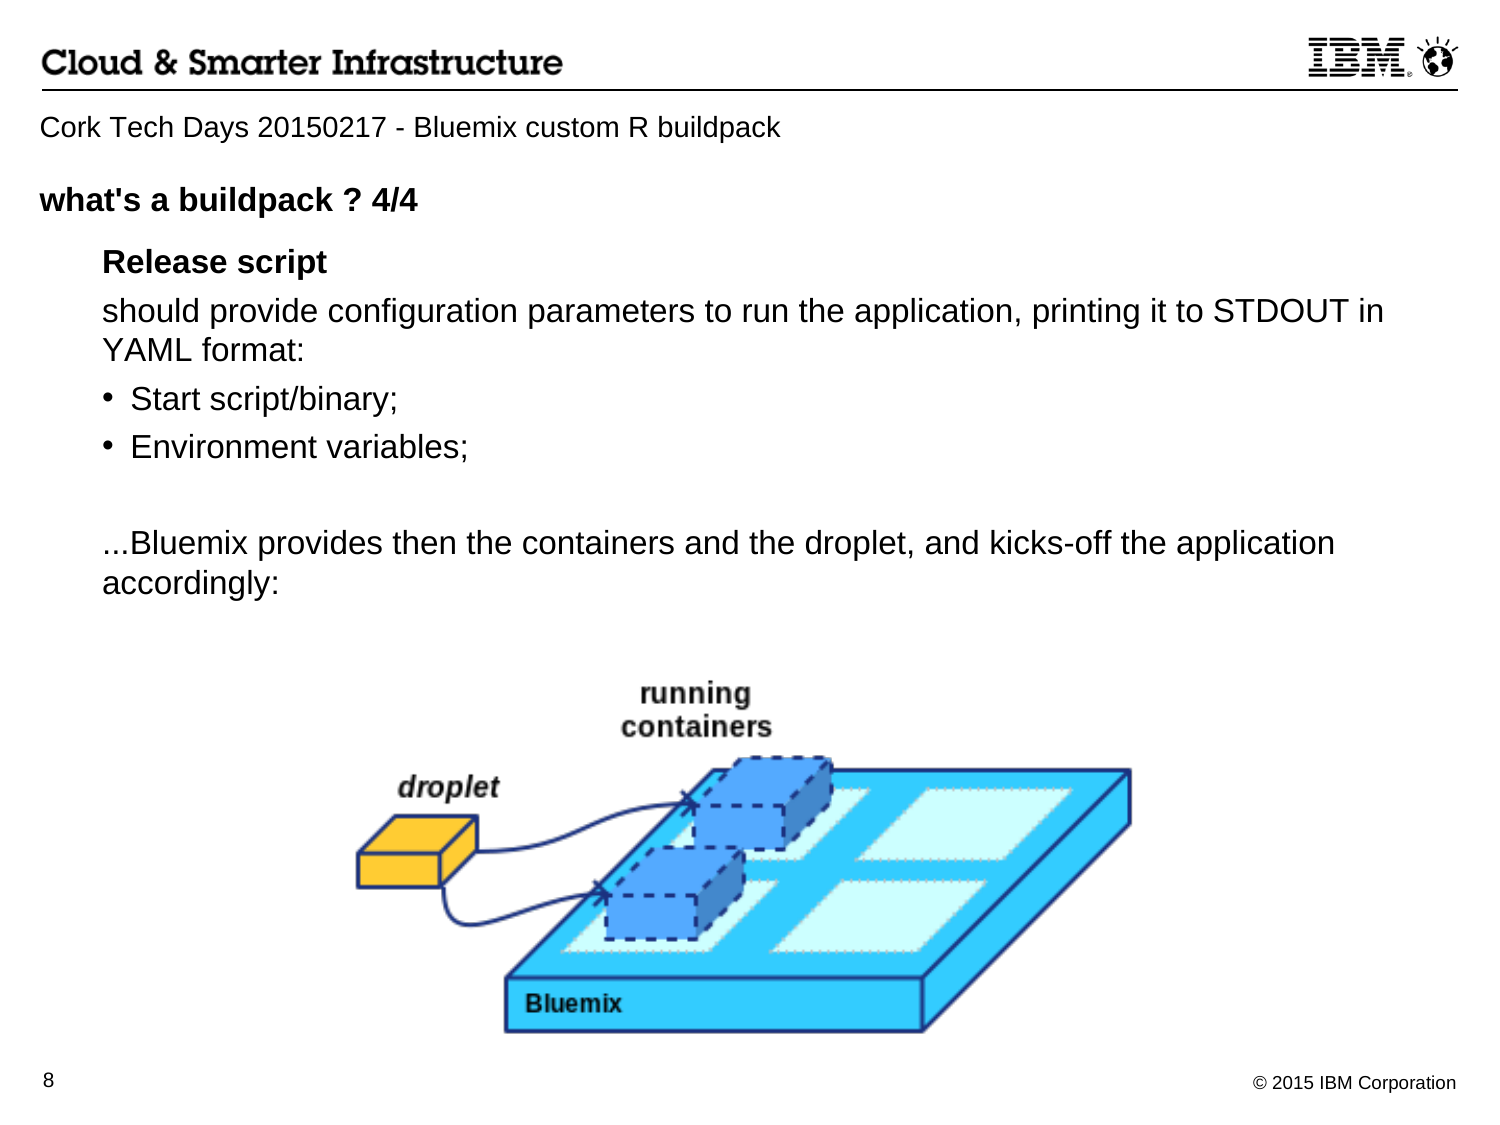

# Cork Tech Days 20150217 - Bluemix custom R buildpack what's a buildpack ? 4/4
Release script
should provide configuration parameters to run the application, printing it to STDOUT in YAML format:
Start script/binary;
Environment variables;
...Bluemix provides then the containers and the droplet, and kicks-off the application accordingly: